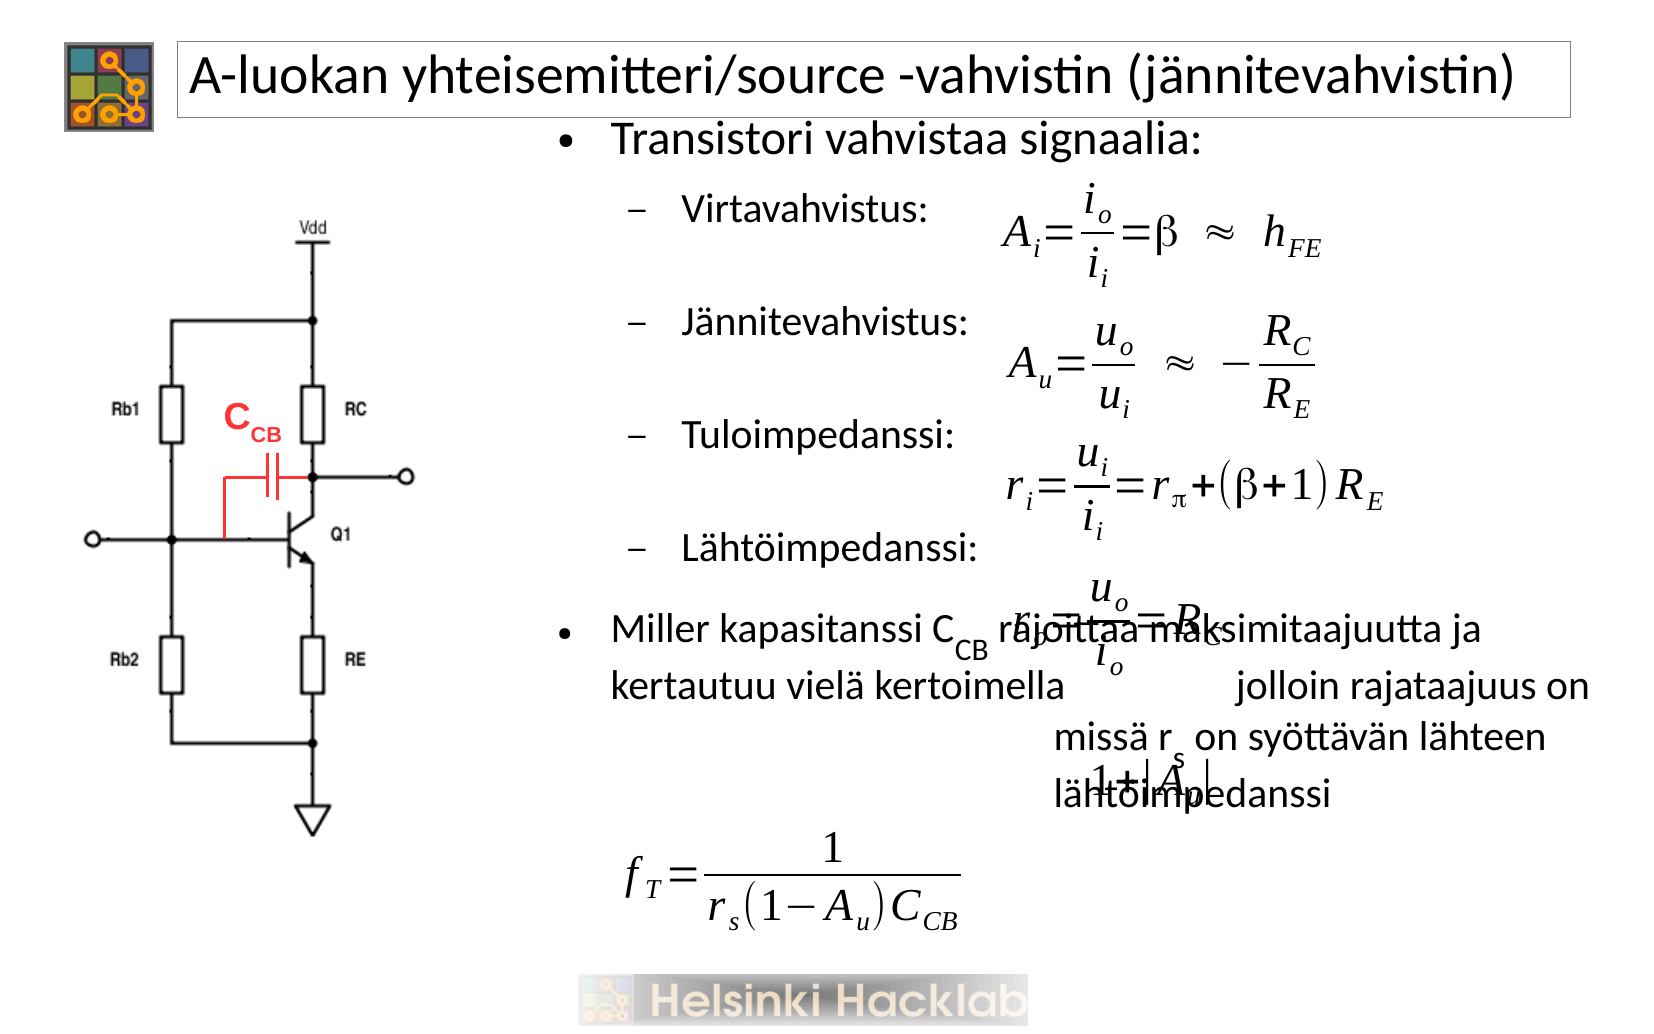

# A-luokan yhteisemitteri/source -vahvistin (jännitevahvistin)
Transistori vahvistaa signaalia:
Virtavahvistus:
Jännitevahvistus:
Tuloimpedanssi:
Lähtöimpedanssi:
Miller kapasitanssi CCB rajoittaa maksimitaajuutta ja kertautuu vielä kertoimella jolloin rajataajuus on
						missä rs on syöttävän lähteen
						lähtöimpedanssi
CCB